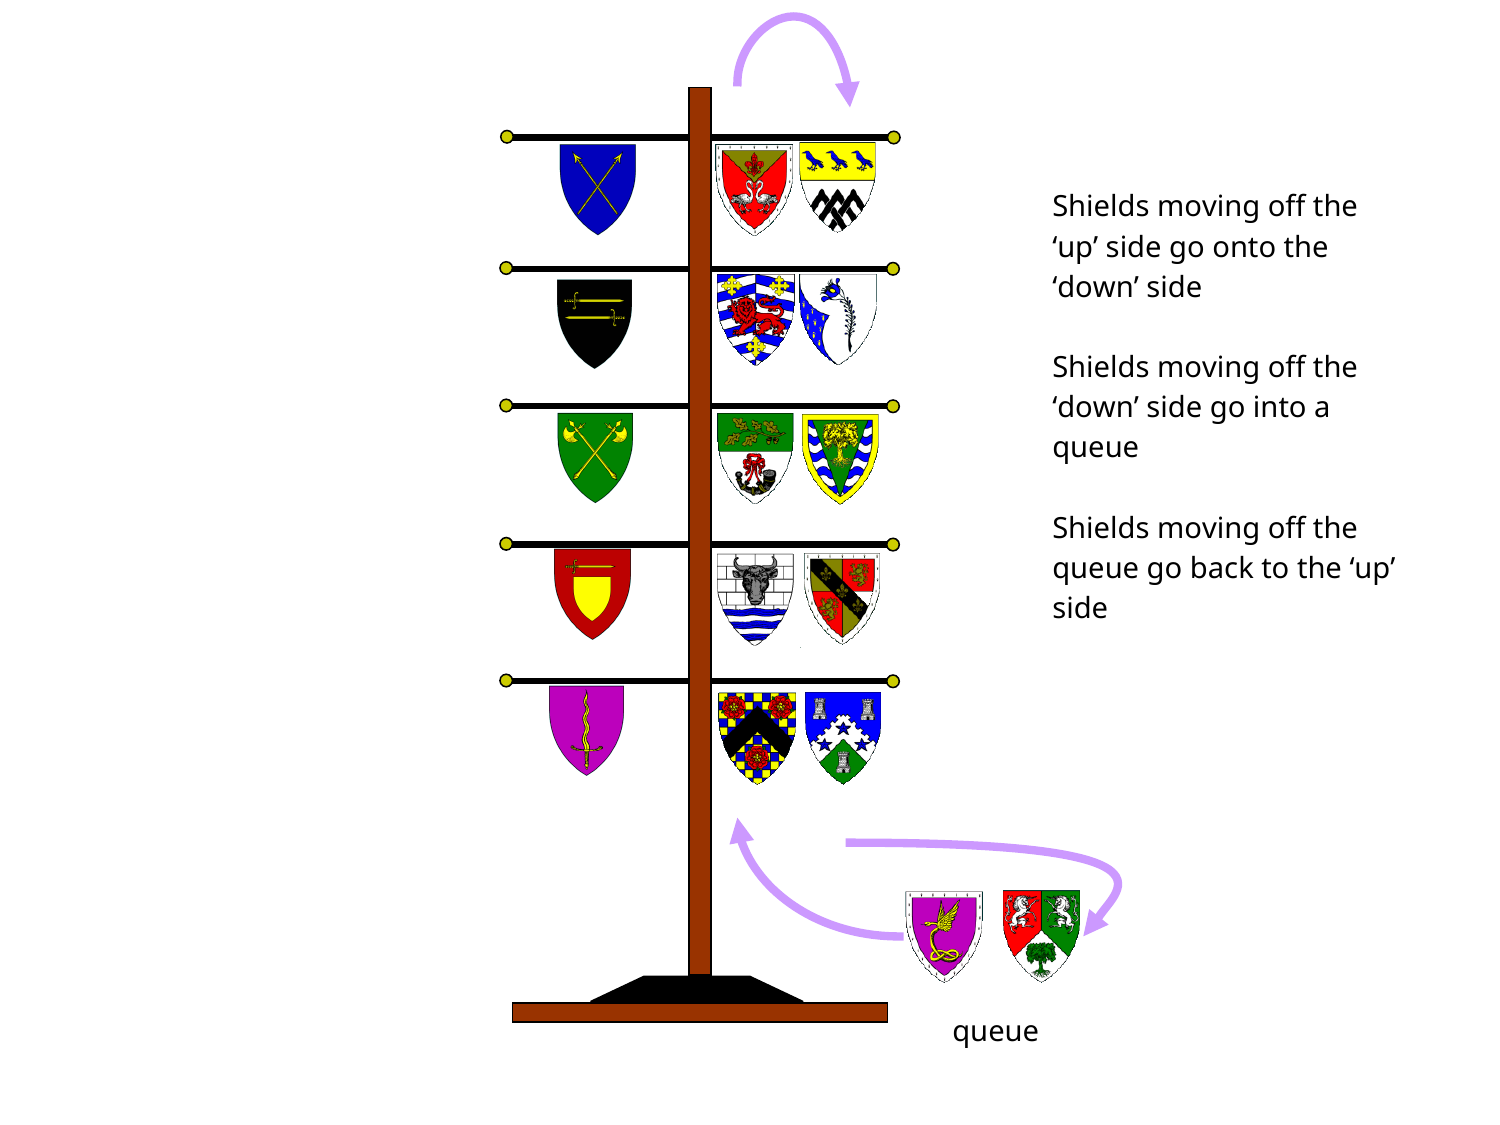

Shields moving off the ‘up’ side go onto the ‘down’ side
Shields moving off the ‘down’ side go into a queue
Shields moving off the queue go back to the ‘up’ side
queue